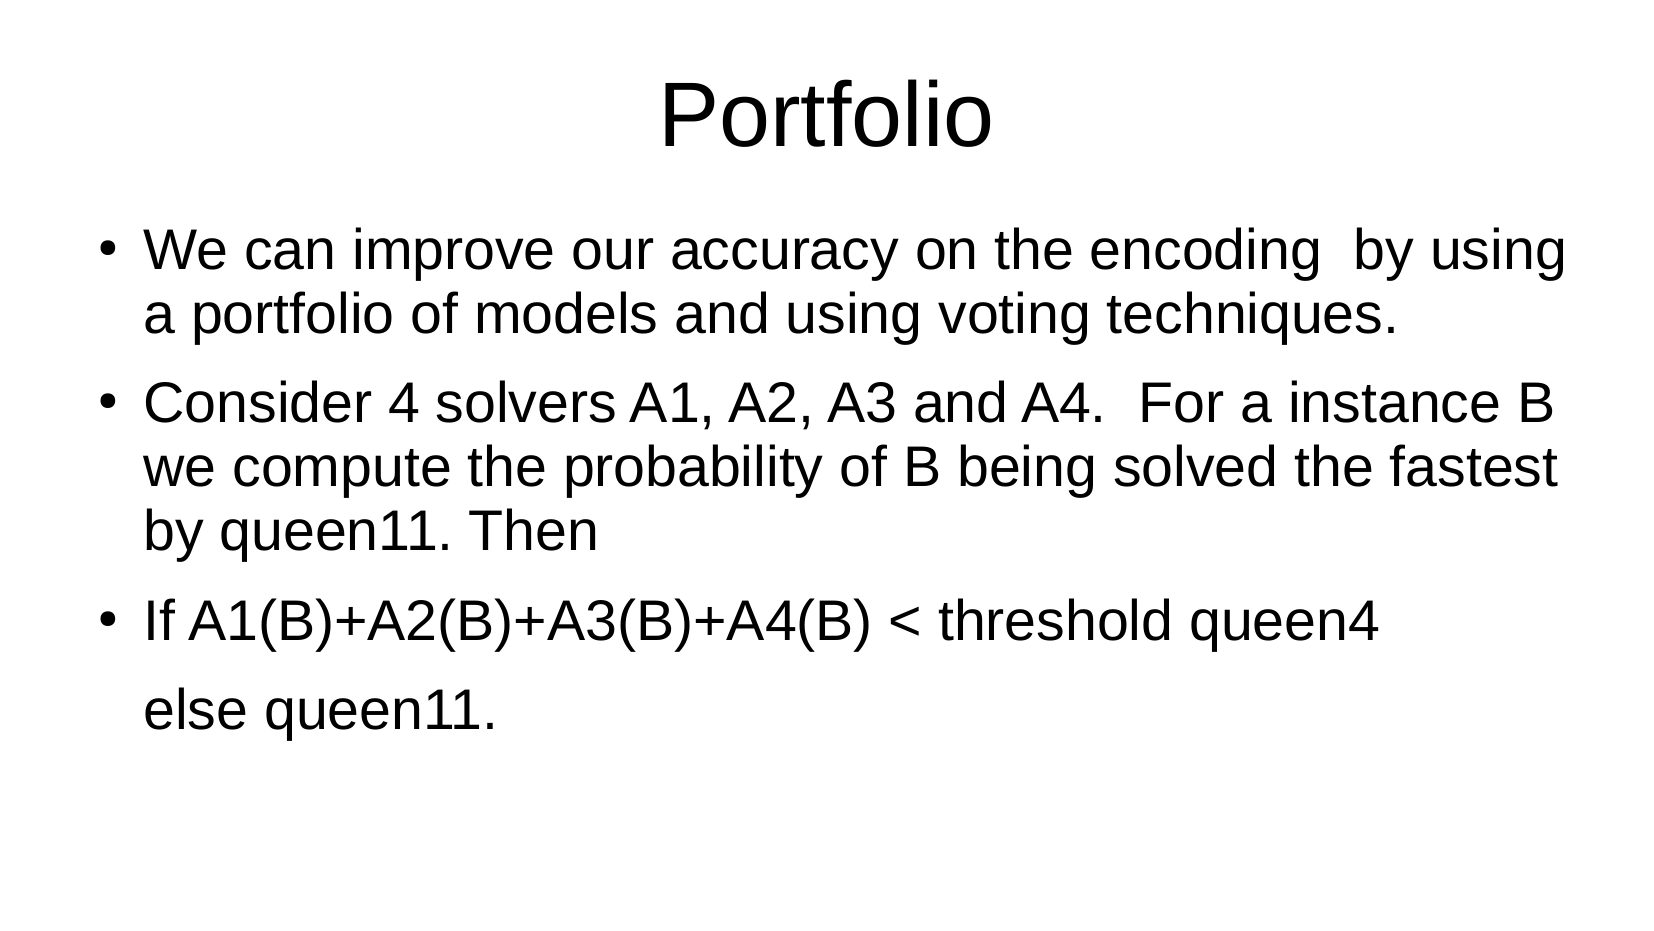

# Portfolio
We can improve our accuracy on the encoding by using a portfolio of models and using voting techniques.
Consider 4 solvers A1, A2, A3 and A4. For a instance B we compute the probability of B being solved the fastest by queen11. Then
If A1(B)+A2(B)+A3(B)+A4(B) < threshold queen4
else queen11.